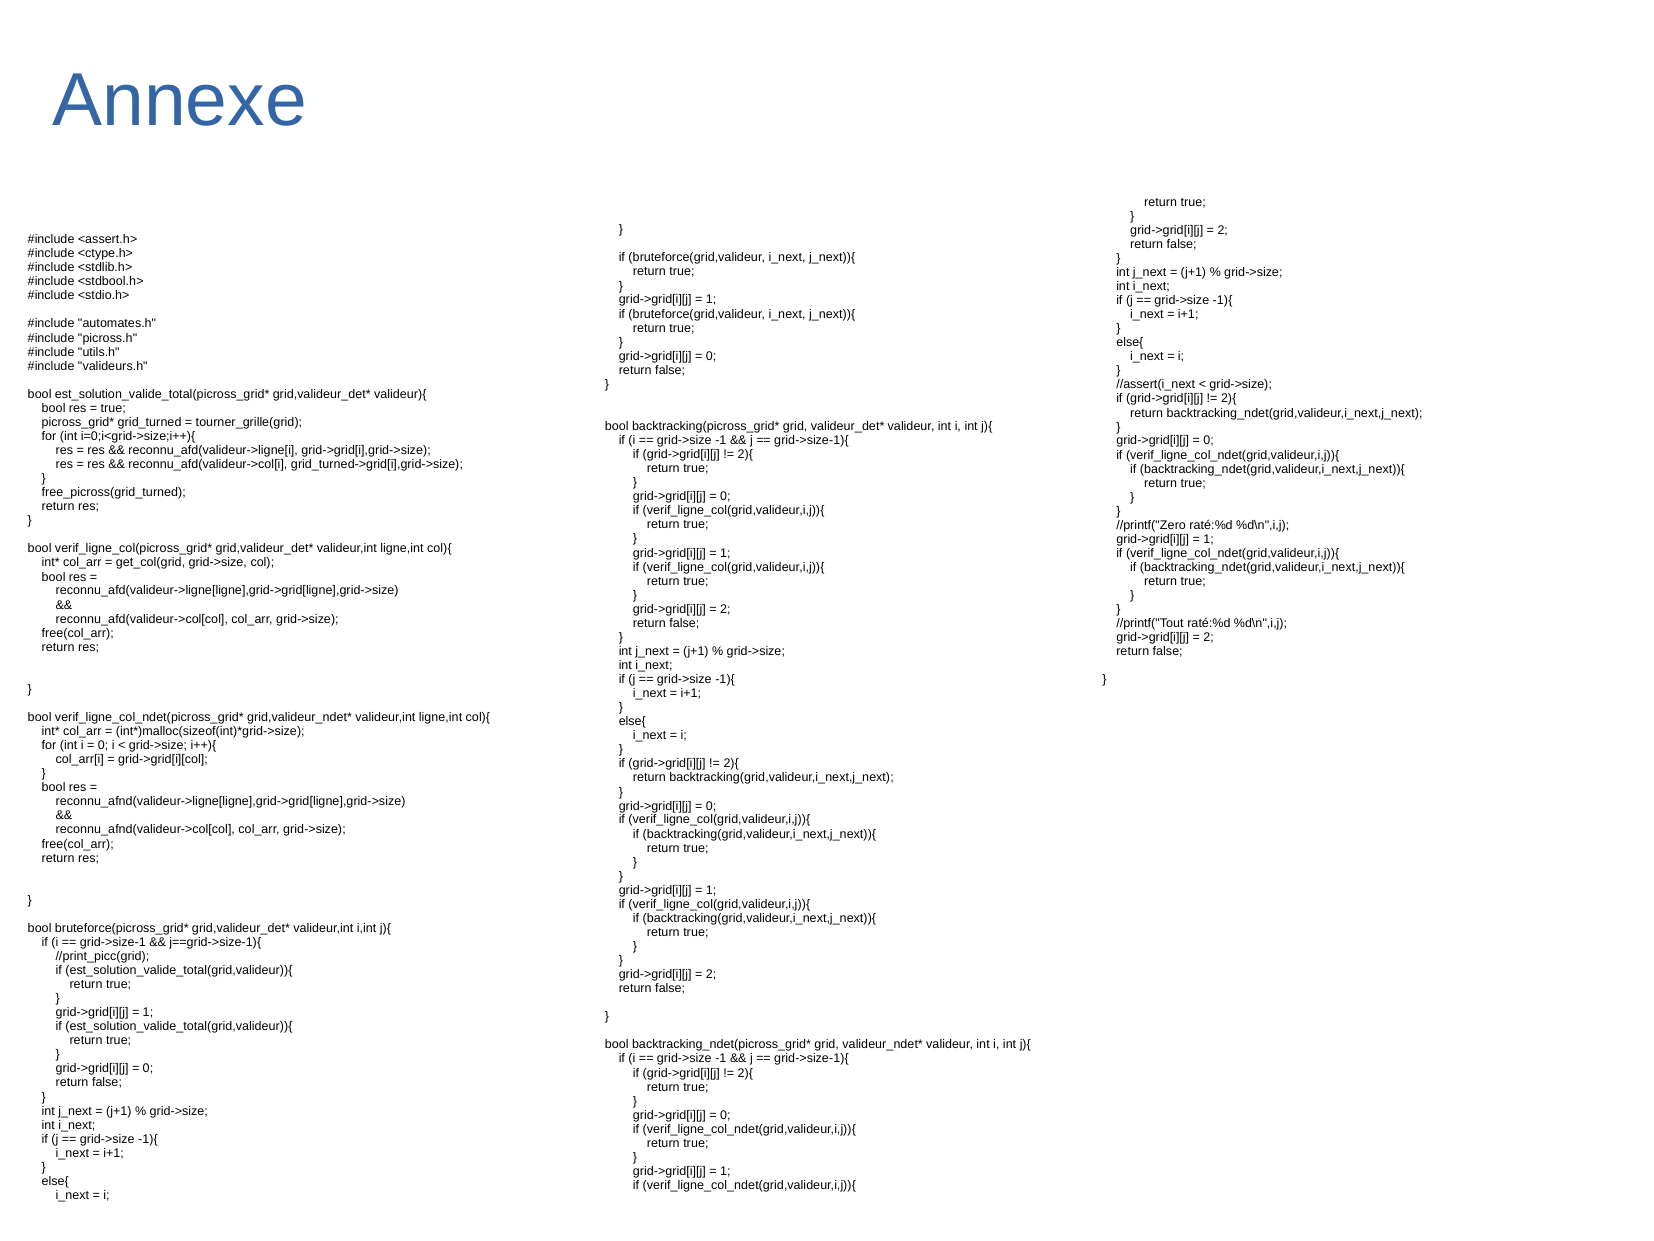

Annexe
 return true;
 }
 grid->grid[i][j] = 2;
 return false;
 }
 int j_next = (j+1) % grid->size;
 int i_next;
 if (j == grid->size -1){
 i_next = i+1;
 }
 else{
 i_next = i;
 }
 //assert(i_next < grid->size);
 if (grid->grid[i][j] != 2){
 return backtracking_ndet(grid,valideur,i_next,j_next);
 }
 grid->grid[i][j] = 0;
 if (verif_ligne_col_ndet(grid,valideur,i,j)){
 if (backtracking_ndet(grid,valideur,i_next,j_next)){
 return true;
 }
 }
 //printf("Zero raté:%d %d\n",i,j);
 grid->grid[i][j] = 1;
 if (verif_ligne_col_ndet(grid,valideur,i,j)){
 if (backtracking_ndet(grid,valideur,i_next,j_next)){
 return true;
 }
 }
 //printf("Tout raté:%d %d\n",i,j);
 grid->grid[i][j] = 2;
 return false;
}
 }
 if (bruteforce(grid,valideur, i_next, j_next)){
 return true;
 }
 grid->grid[i][j] = 1;
 if (bruteforce(grid,valideur, i_next, j_next)){
 return true;
 }
 grid->grid[i][j] = 0;
 return false;
}
bool backtracking(picross_grid* grid, valideur_det* valideur, int i, int j){
 if (i == grid->size -1 && j == grid->size-1){
 if (grid->grid[i][j] != 2){
 return true;
 }
 grid->grid[i][j] = 0;
 if (verif_ligne_col(grid,valideur,i,j)){
 return true;
 }
 grid->grid[i][j] = 1;
 if (verif_ligne_col(grid,valideur,i,j)){
 return true;
 }
 grid->grid[i][j] = 2;
 return false;
 }
 int j_next = (j+1) % grid->size;
 int i_next;
 if (j == grid->size -1){
 i_next = i+1;
 }
 else{
 i_next = i;
 }
 if (grid->grid[i][j] != 2){
 return backtracking(grid,valideur,i_next,j_next);
 }
 grid->grid[i][j] = 0;
 if (verif_ligne_col(grid,valideur,i,j)){
 if (backtracking(grid,valideur,i_next,j_next)){
 return true;
 }
 }
 grid->grid[i][j] = 1;
 if (verif_ligne_col(grid,valideur,i,j)){
 if (backtracking(grid,valideur,i_next,j_next)){
 return true;
 }
 }
 grid->grid[i][j] = 2;
 return false;
}
bool backtracking_ndet(picross_grid* grid, valideur_ndet* valideur, int i, int j){
 if (i == grid->size -1 && j == grid->size-1){
 if (grid->grid[i][j] != 2){
 return true;
 }
 grid->grid[i][j] = 0;
 if (verif_ligne_col_ndet(grid,valideur,i,j)){
 return true;
 }
 grid->grid[i][j] = 1;
 if (verif_ligne_col_ndet(grid,valideur,i,j)){
#include <assert.h>
#include <ctype.h>
#include <stdlib.h>
#include <stdbool.h>
#include <stdio.h>
#include "automates.h"
#include "picross.h"
#include "utils.h"
#include "valideurs.h"
bool est_solution_valide_total(picross_grid* grid,valideur_det* valideur){
 bool res = true;
 picross_grid* grid_turned = tourner_grille(grid);
 for (int i=0;i<grid->size;i++){
 res = res && reconnu_afd(valideur->ligne[i], grid->grid[i],grid->size);
 res = res && reconnu_afd(valideur->col[i], grid_turned->grid[i],grid->size);
 }
 free_picross(grid_turned);
 return res;
}
bool verif_ligne_col(picross_grid* grid,valideur_det* valideur,int ligne,int col){
 int* col_arr = get_col(grid, grid->size, col);
 bool res =
 reconnu_afd(valideur->ligne[ligne],grid->grid[ligne],grid->size)
 &&
 reconnu_afd(valideur->col[col], col_arr, grid->size);
 free(col_arr);
 return res;
}
bool verif_ligne_col_ndet(picross_grid* grid,valideur_ndet* valideur,int ligne,int col){
 int* col_arr = (int*)malloc(sizeof(int)*grid->size);
 for (int i = 0; i < grid->size; i++){
 col_arr[i] = grid->grid[i][col];
 }
 bool res =
 reconnu_afnd(valideur->ligne[ligne],grid->grid[ligne],grid->size)
 &&
 reconnu_afnd(valideur->col[col], col_arr, grid->size);
 free(col_arr);
 return res;
}
bool bruteforce(picross_grid* grid,valideur_det* valideur,int i,int j){
 if (i == grid->size-1 && j==grid->size-1){
 //print_picc(grid);
 if (est_solution_valide_total(grid,valideur)){
 return true;
 }
 grid->grid[i][j] = 1;
 if (est_solution_valide_total(grid,valideur)){
 return true;
 }
 grid->grid[i][j] = 0;
 return false;
 }
 int j_next = (j+1) % grid->size;
 int i_next;
 if (j == grid->size -1){
 i_next = i+1;
 }
 else{
 i_next = i;